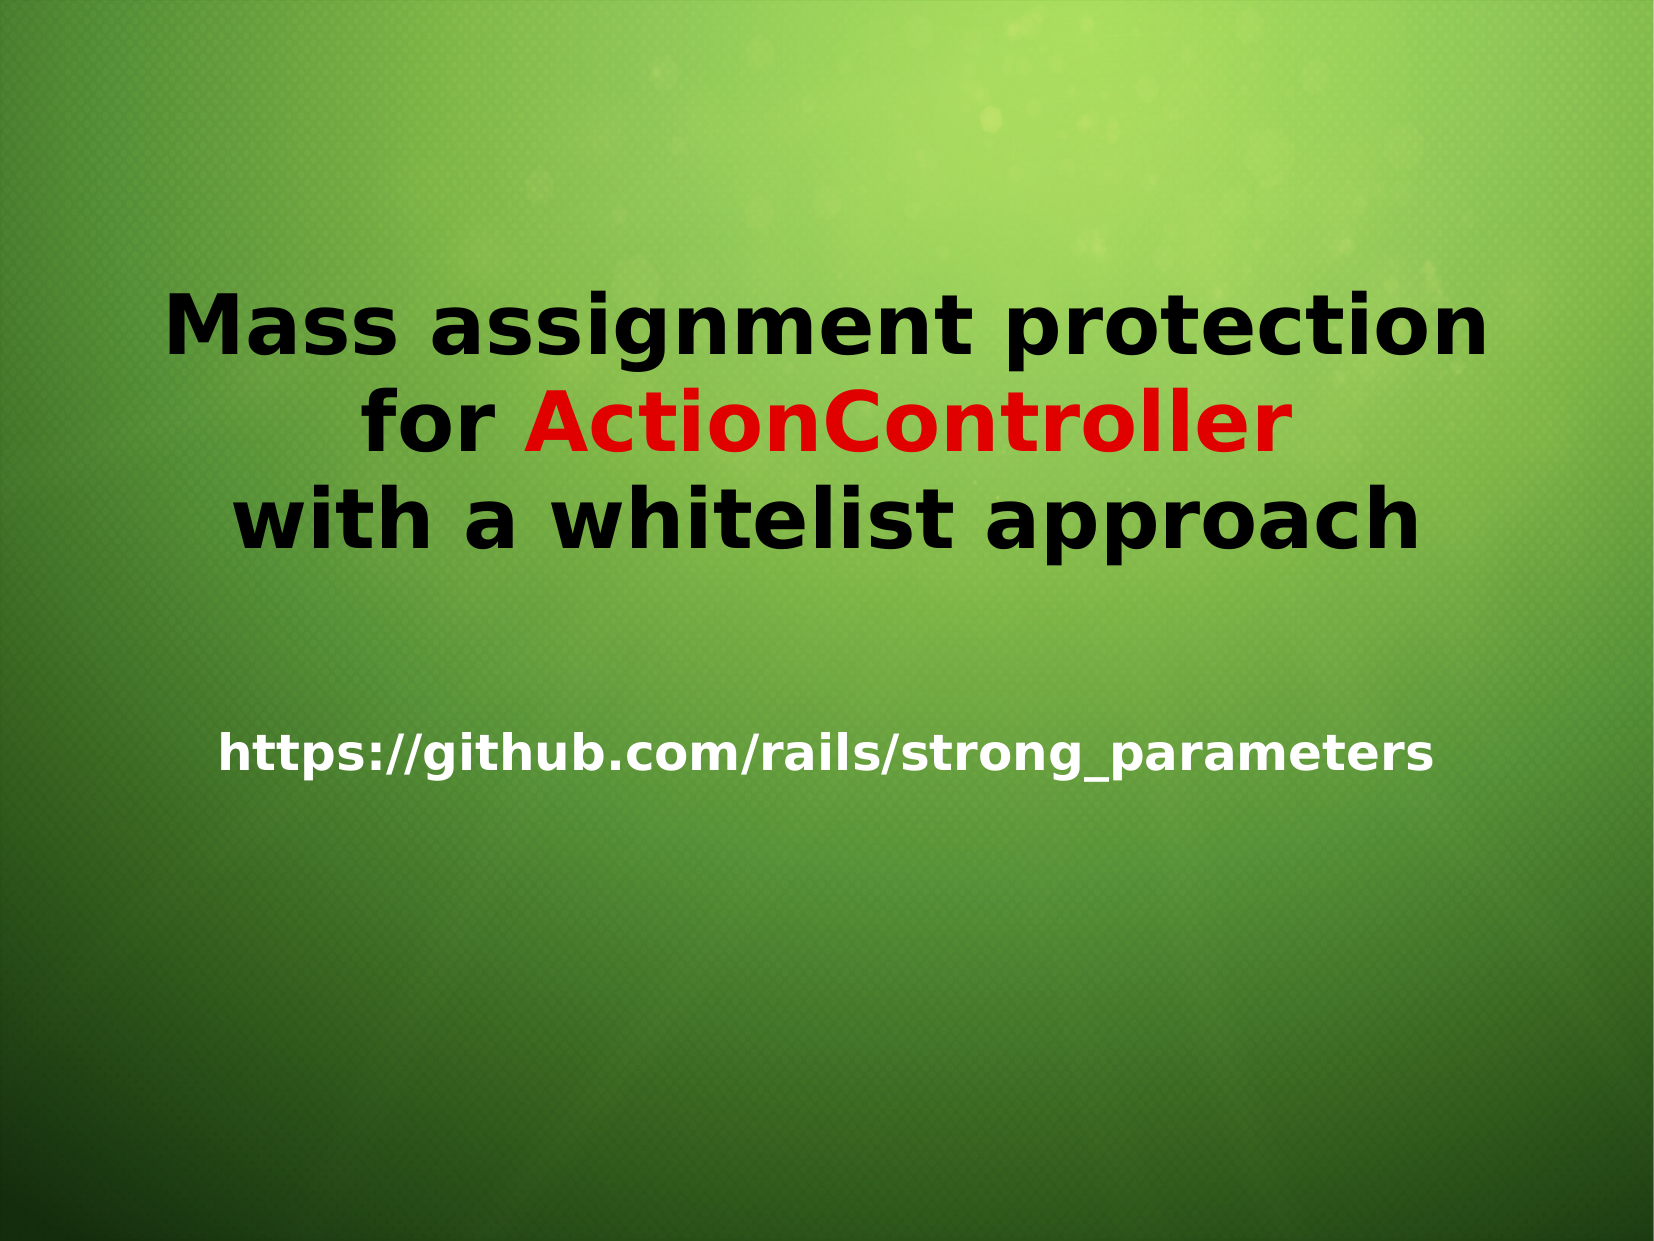

# Mass assignment protection
for ActionController
with a whitelist approach
https://github.com/rails/strong_parameters